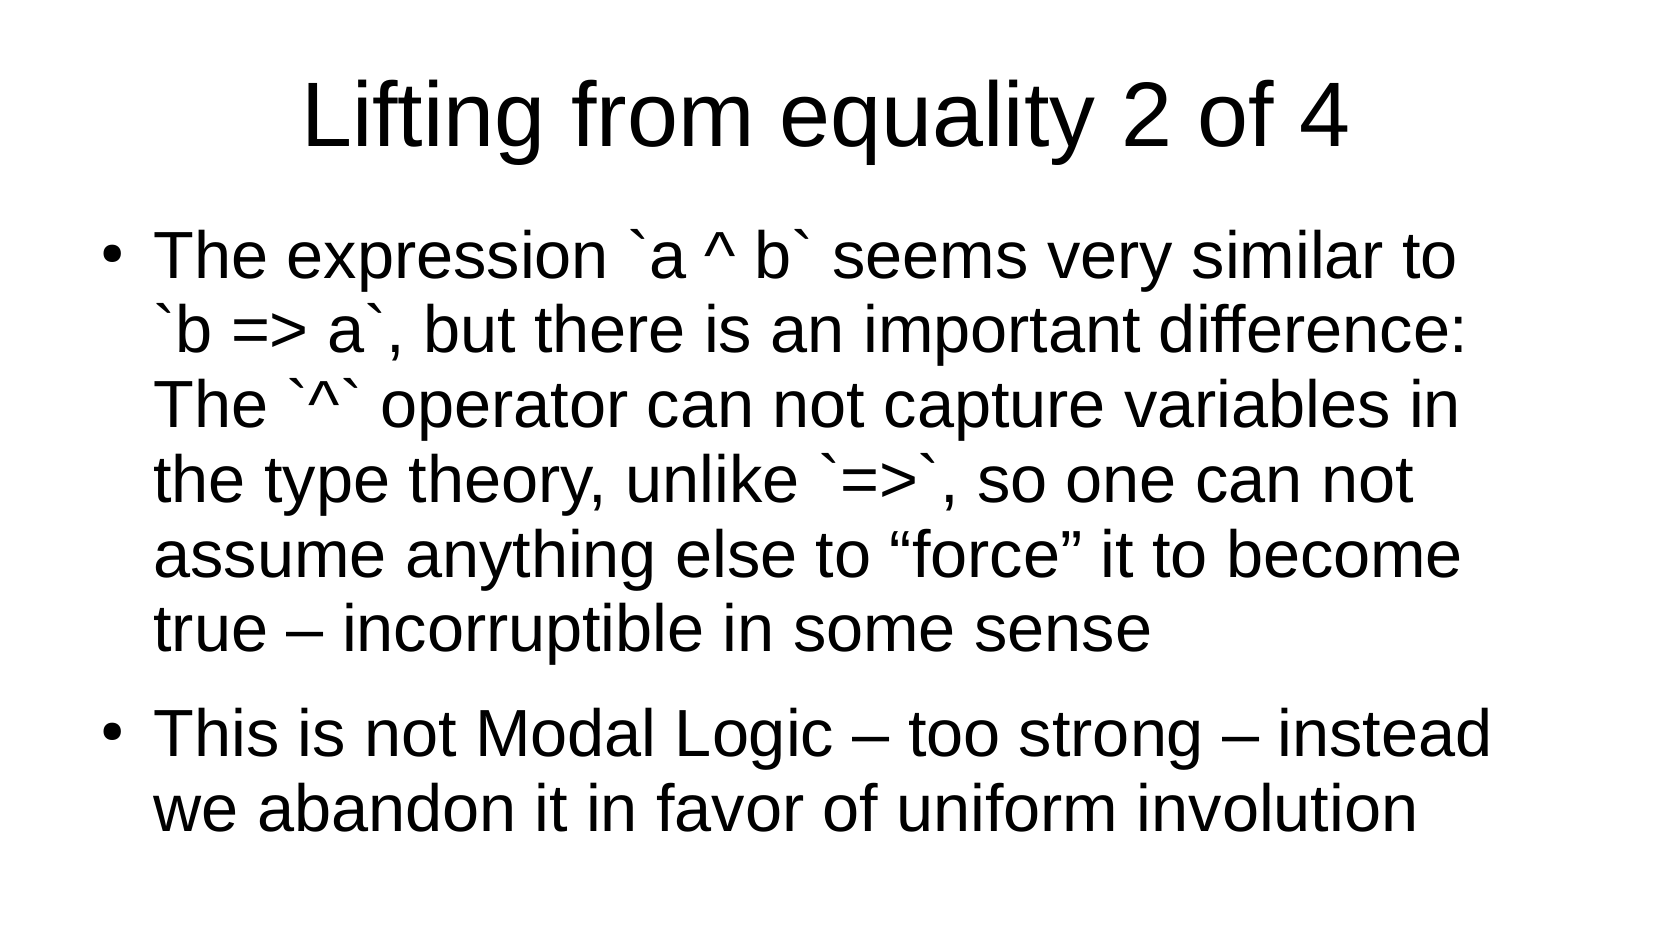

# Lifting from equality 2 of 4
The expression `a ^ b` seems very similar to
`b => a`, but there is an important difference: The `^` operator can not capture variables in the type theory, unlike `=>`, so one can not assume anything else to “force” it to become true – incorruptible in some sense
This is not Modal Logic – too strong – instead we abandon it in favor of uniform involution